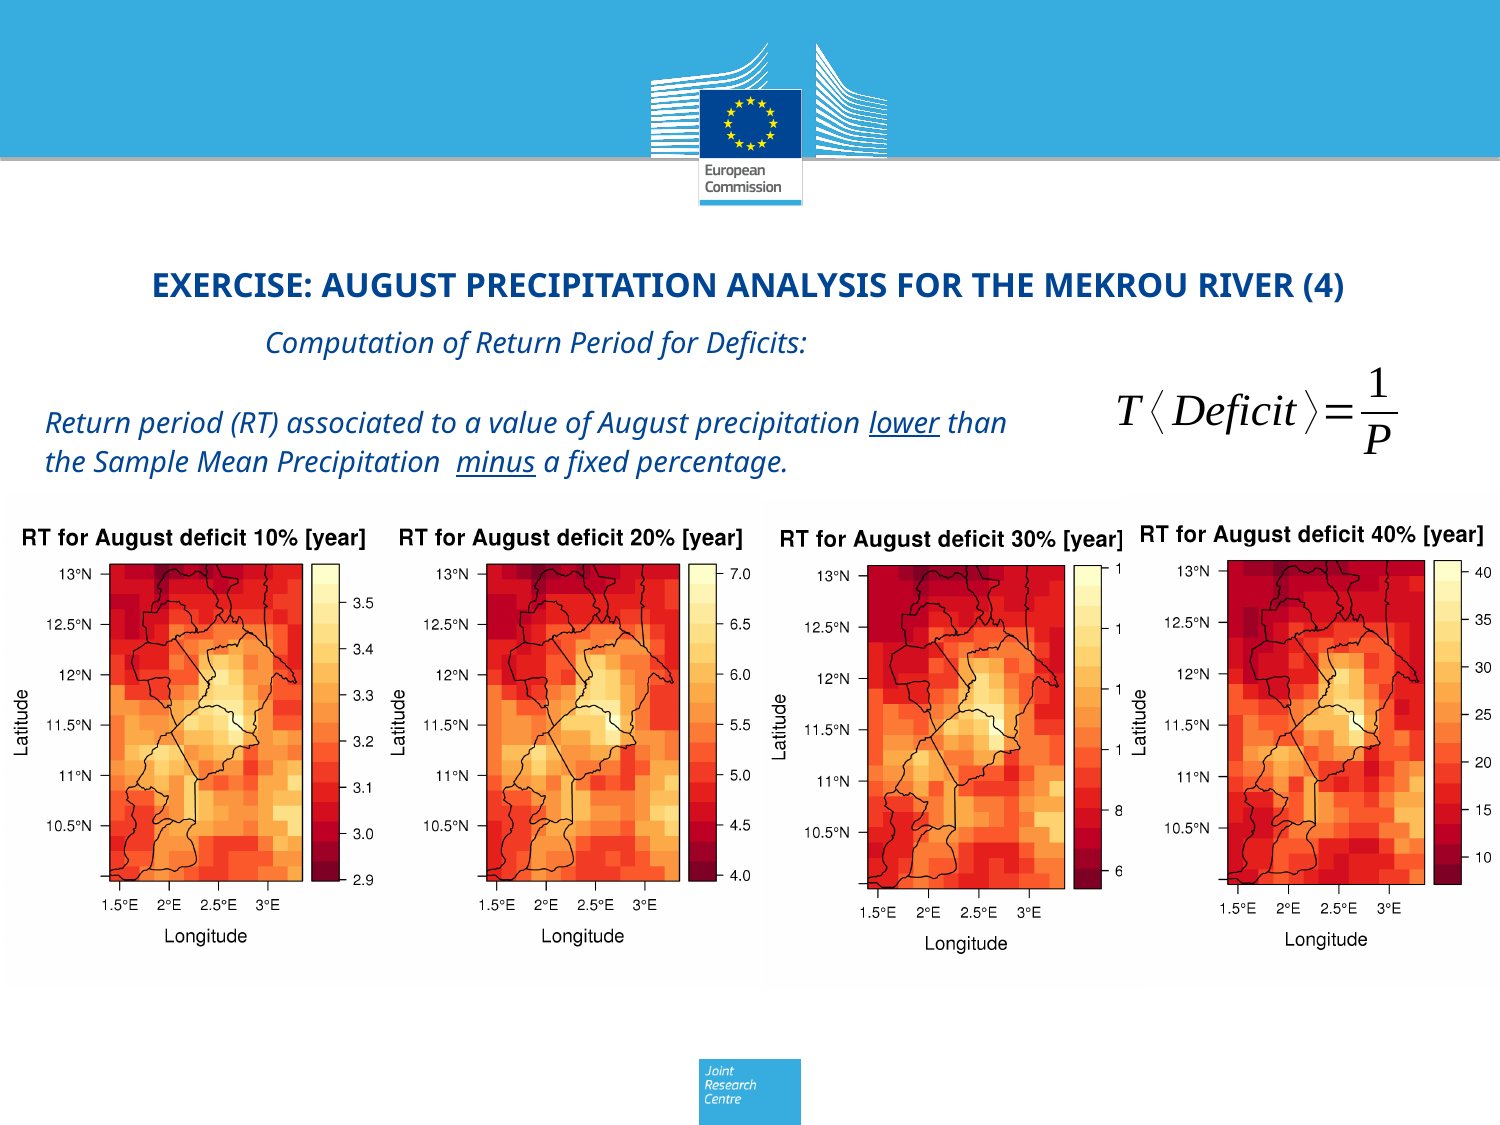

EXERCISE: AUGUST PRECIPITATION ANALYSIS FOR THE MEKROU RIVER (4)
Computation of Return Period for Deficits:
Return period (RT) associated to a value of August precipitation lower than the Sample Mean Precipitation minus a fixed percentage.